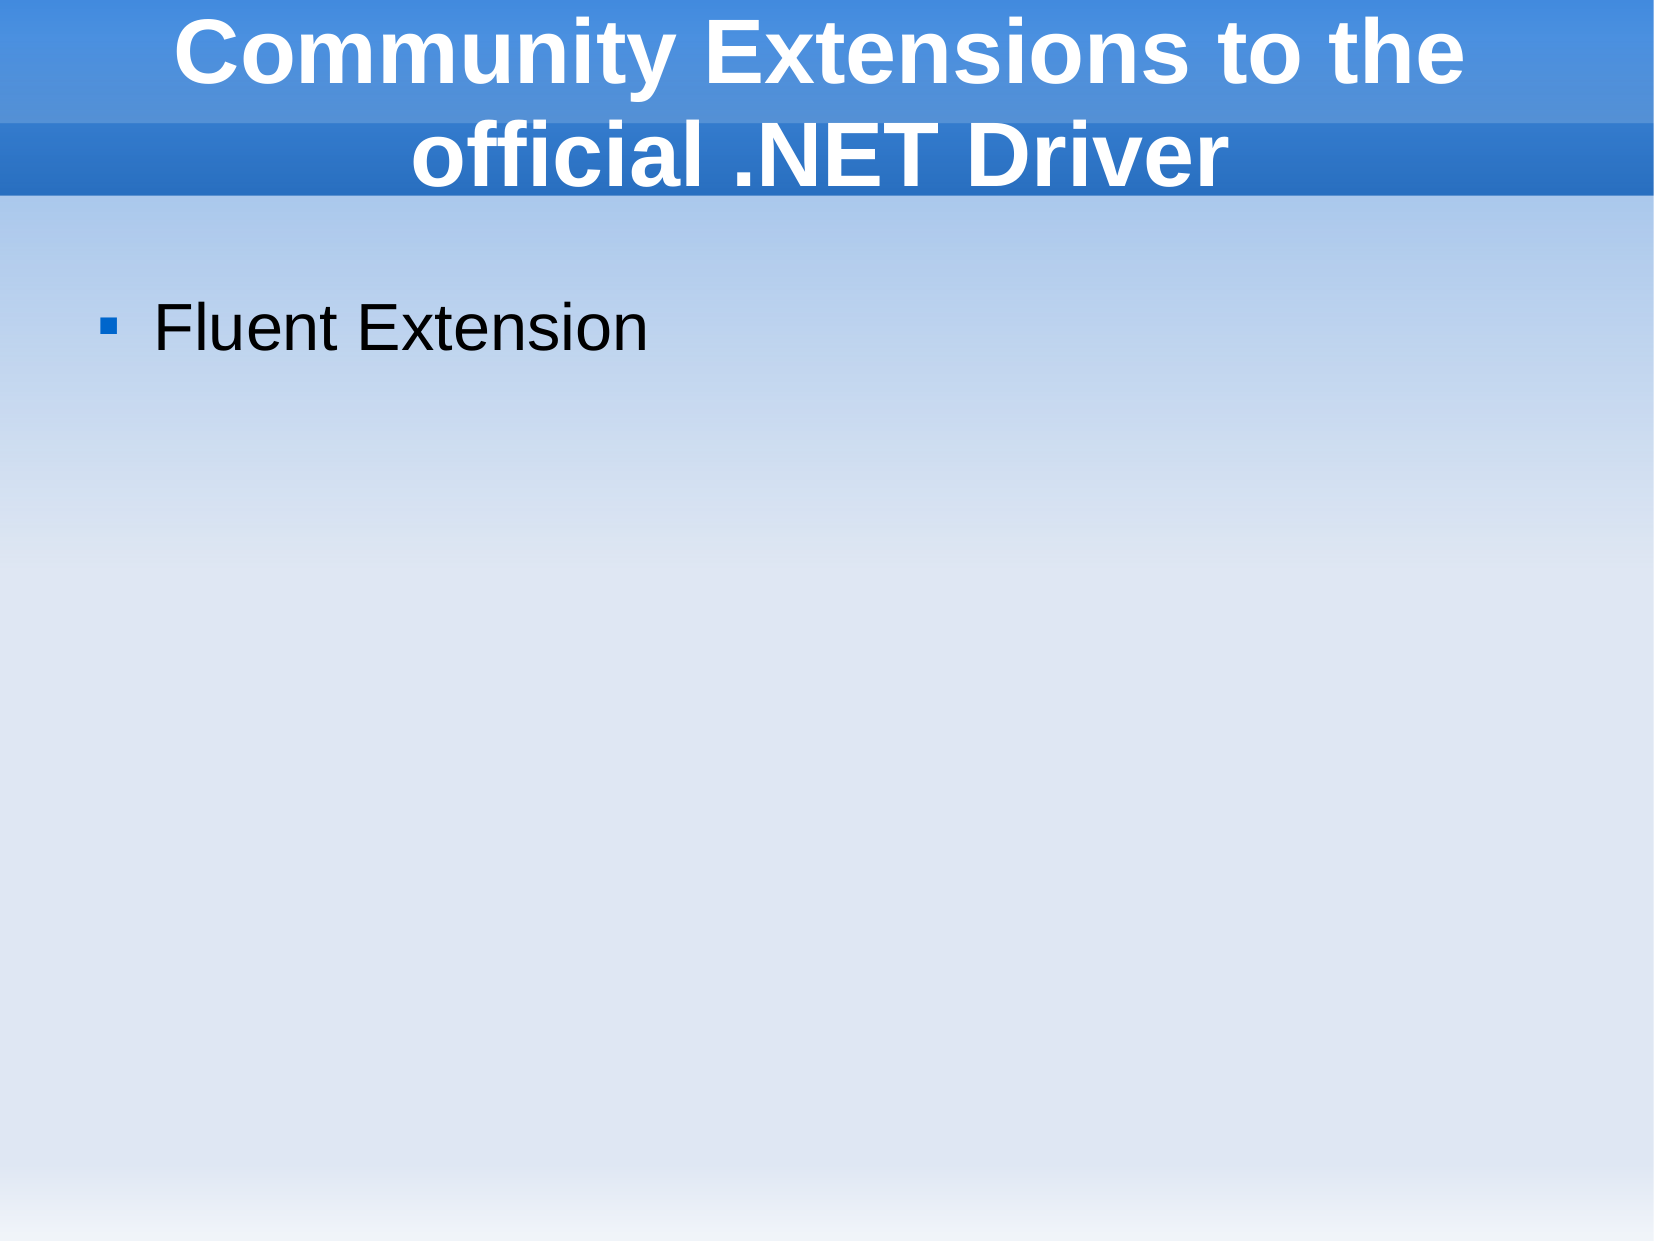

# Community Extensions to the official .NET Driver
Fluent Extension